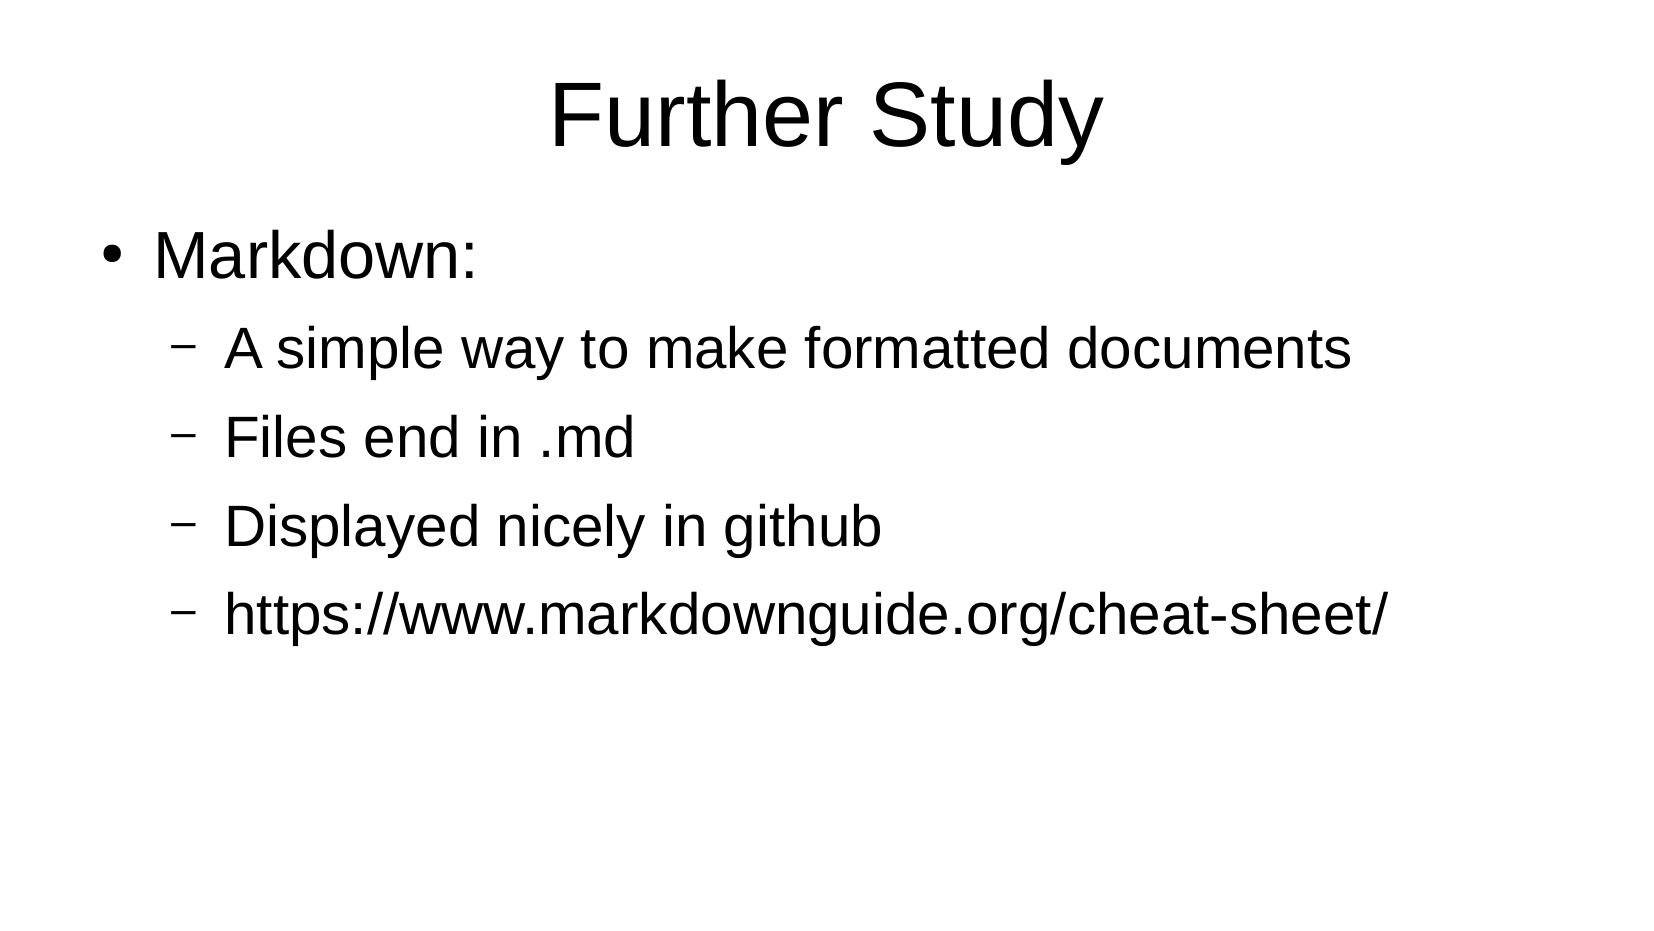

# Further Study
Markdown:
A simple way to make formatted documents
Files end in .md
Displayed nicely in github
https://www.markdownguide.org/cheat-sheet/